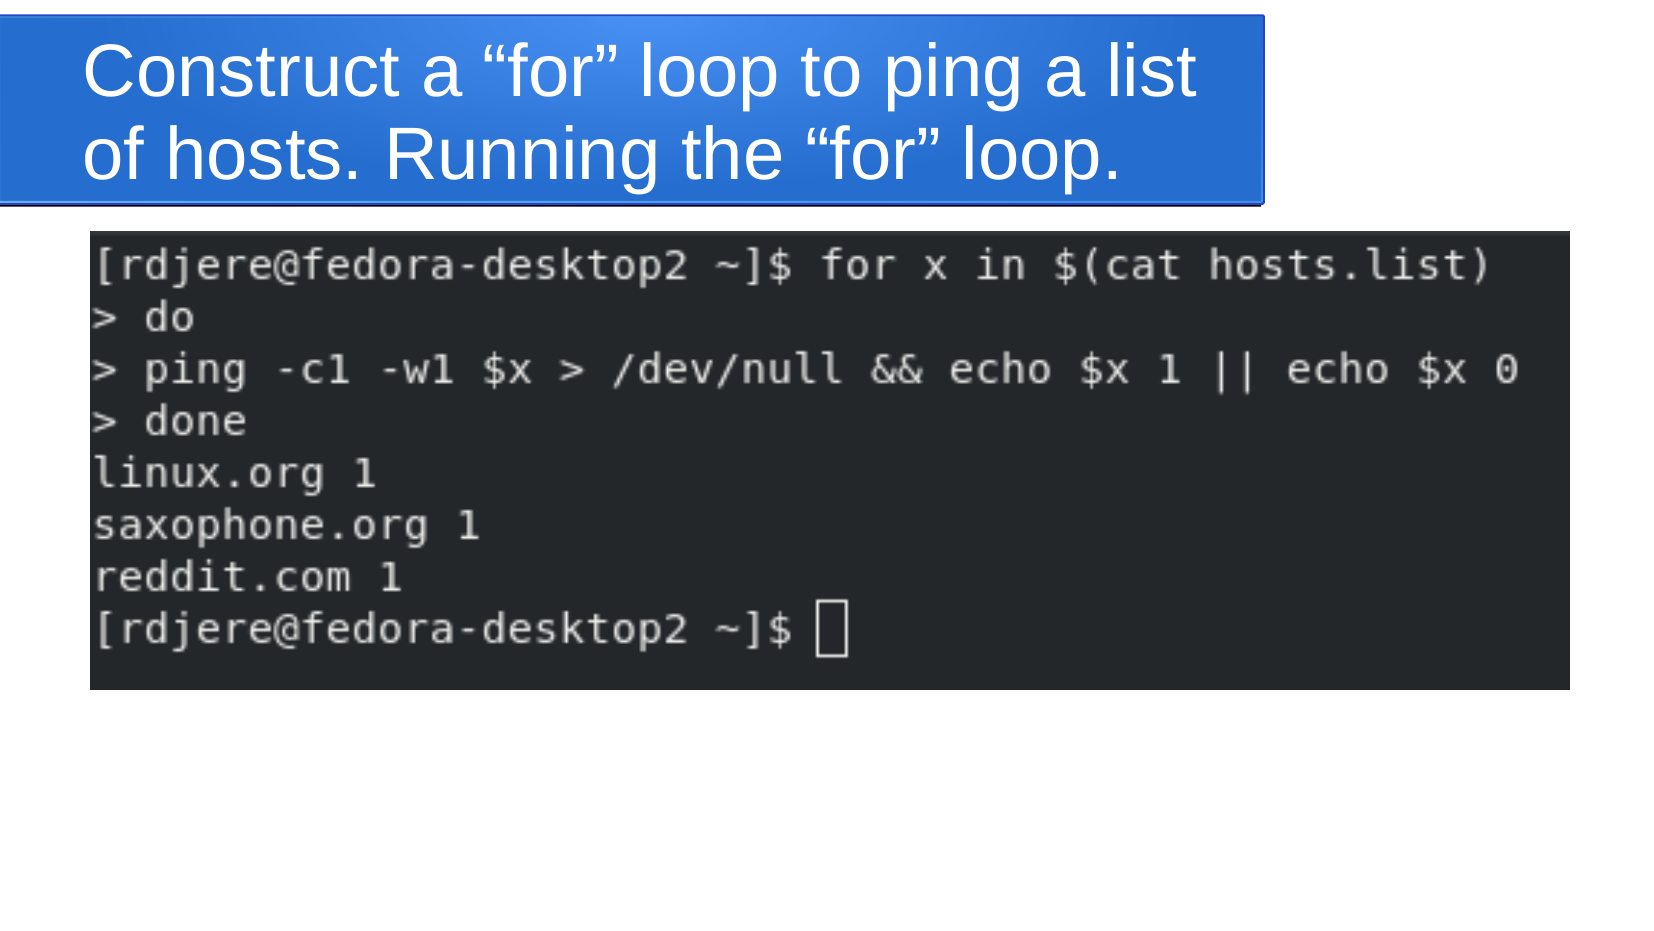

# Construct a “for” loop to ping a list of hosts. Running the “for” loop.